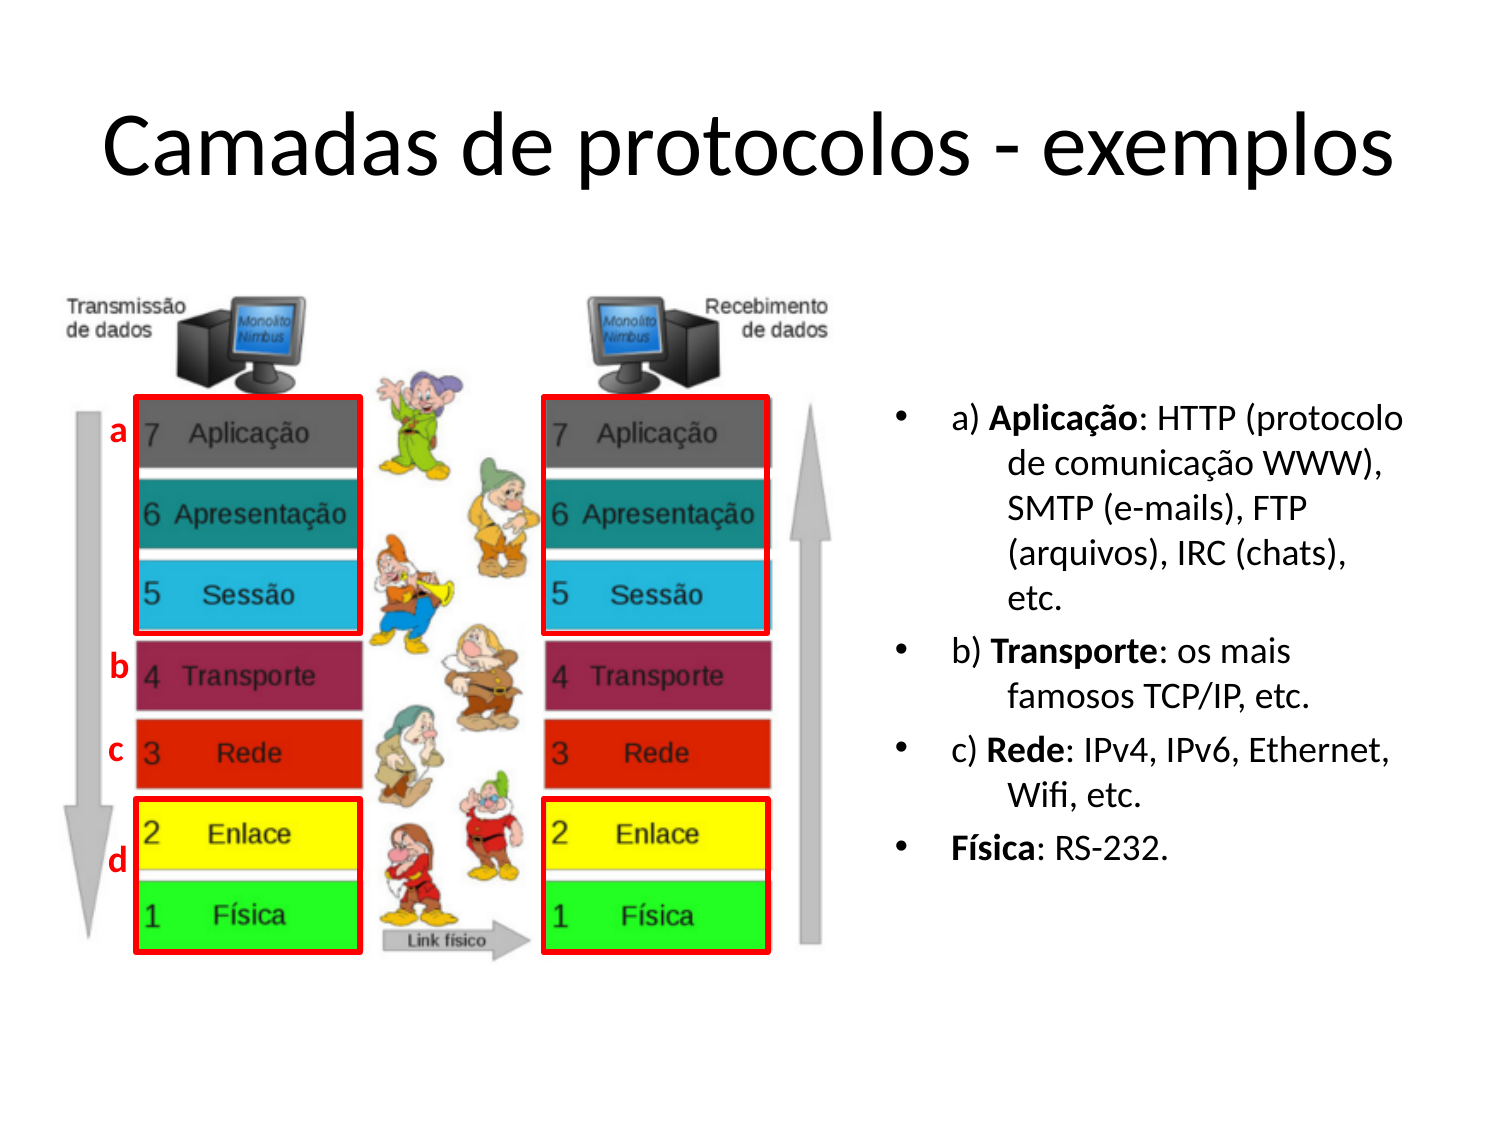

# Camadas de protocolos - exemplos
a) Aplicação: HTTP (protocolo de comunicação WWW), SMTP (e-mails), FTP (arquivos), IRC (chats), etc.
b) Transporte: os mais famosos TCP/IP, etc.
c) Rede: IPv4, IPv6, Ethernet, Wifi, etc.
Física: RS-232.
a
b
c
d